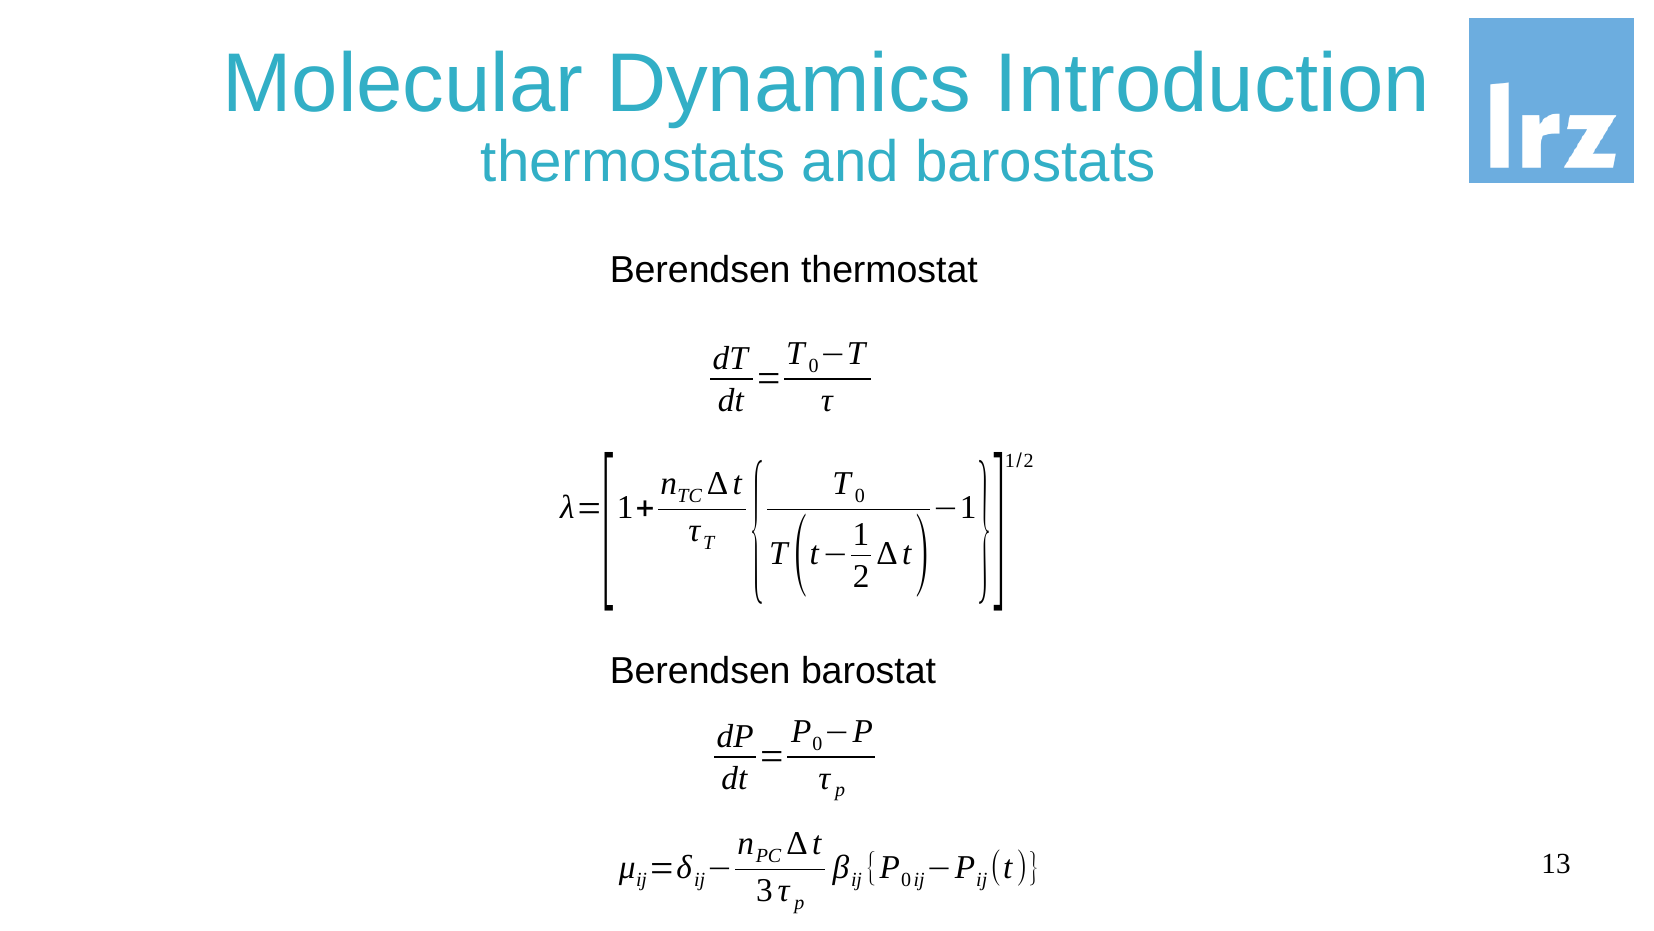

# Molecular Dynamics Introduction thermostats and barostats
Berendsen thermostat
Berendsen barostat
13